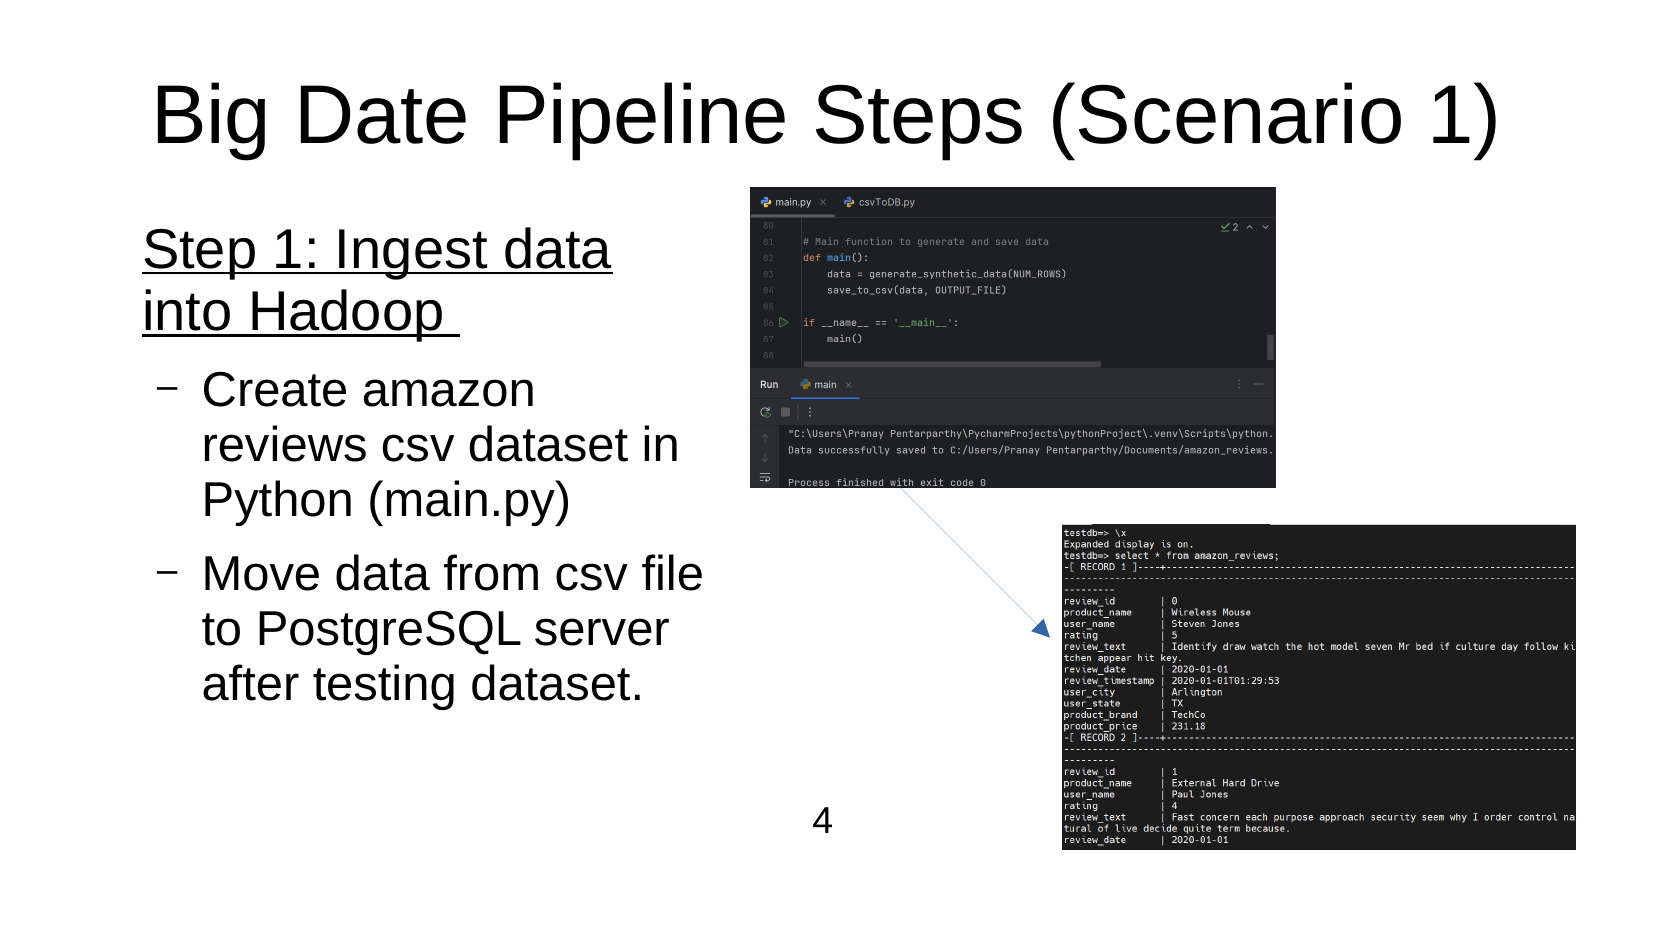

# Big Date Pipeline Steps (Scenario 1)
Step 1: Ingest data into Hadoop
Create amazon reviews csv dataset in Python (main.py)
Move data from csv file to PostgreSQL server after testing dataset.